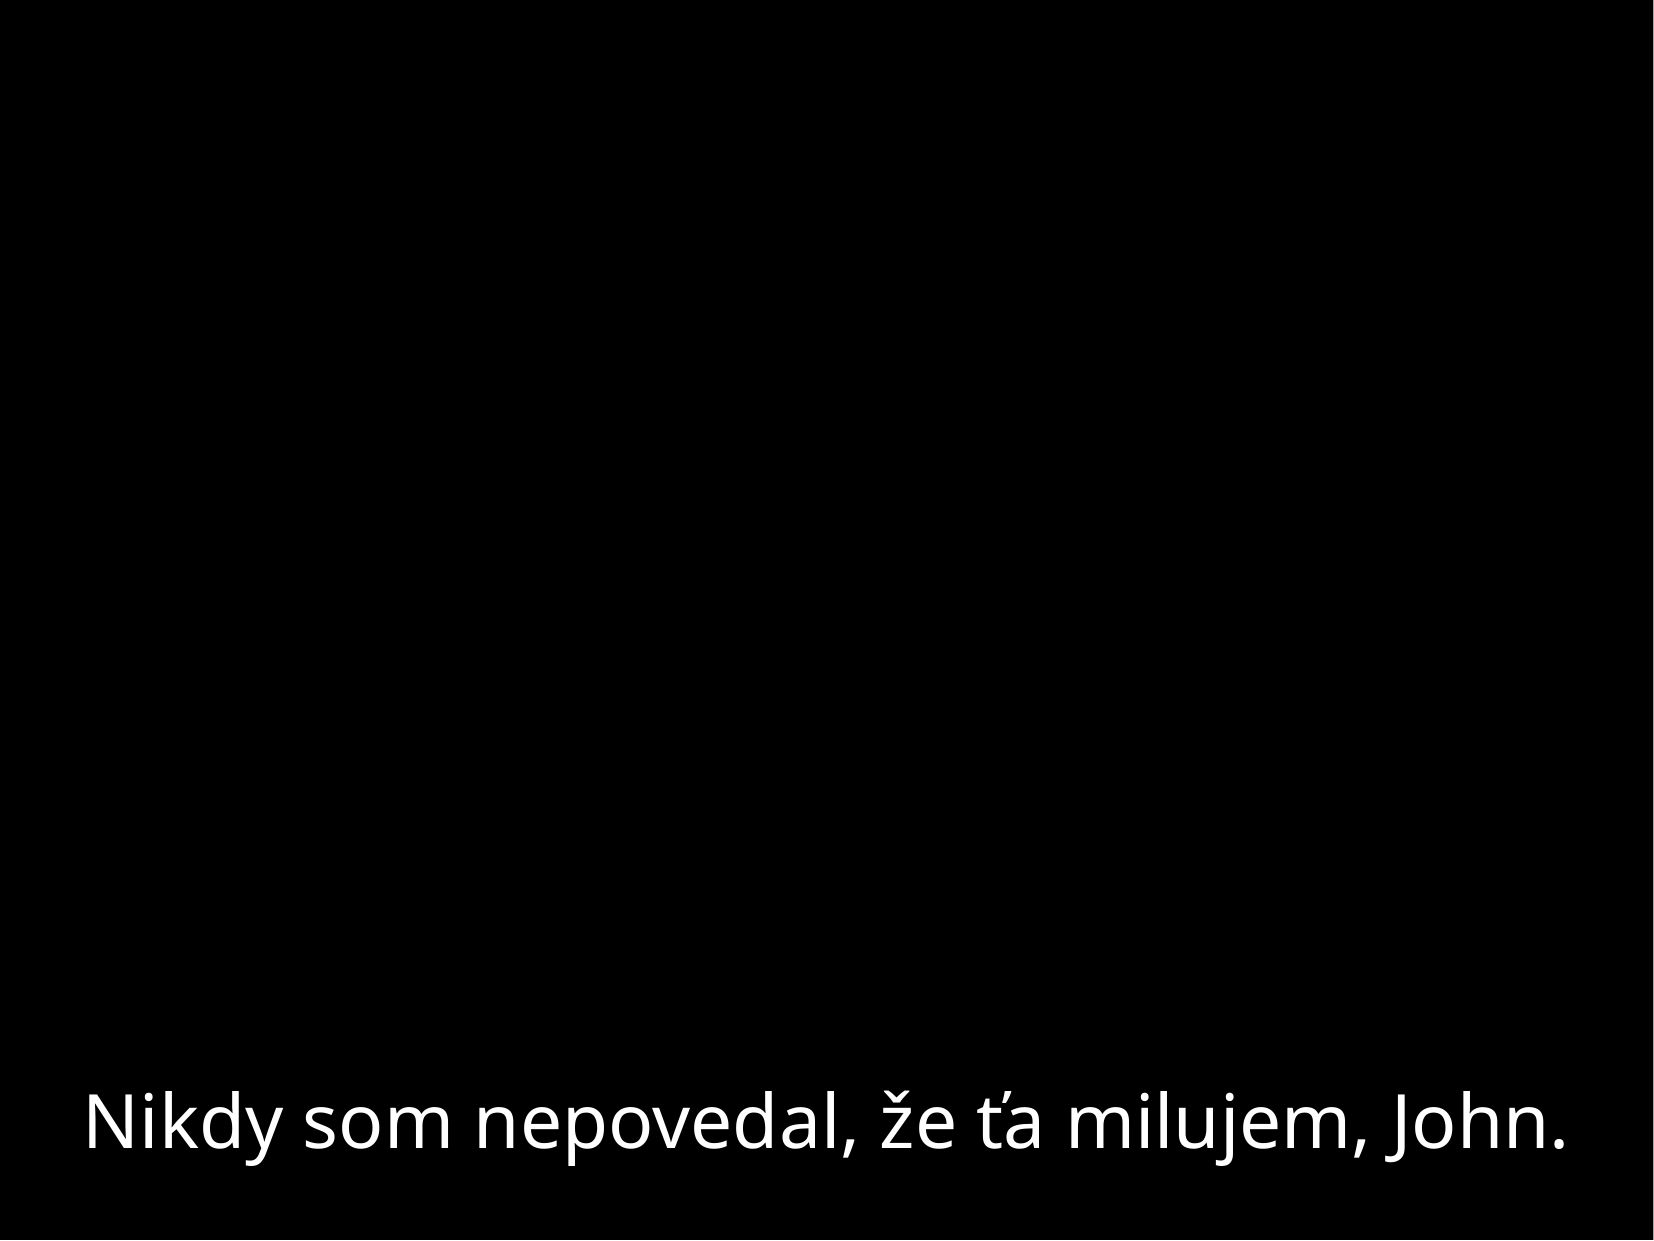

# Nikdy som nepovedal, že ťa milujem, John.